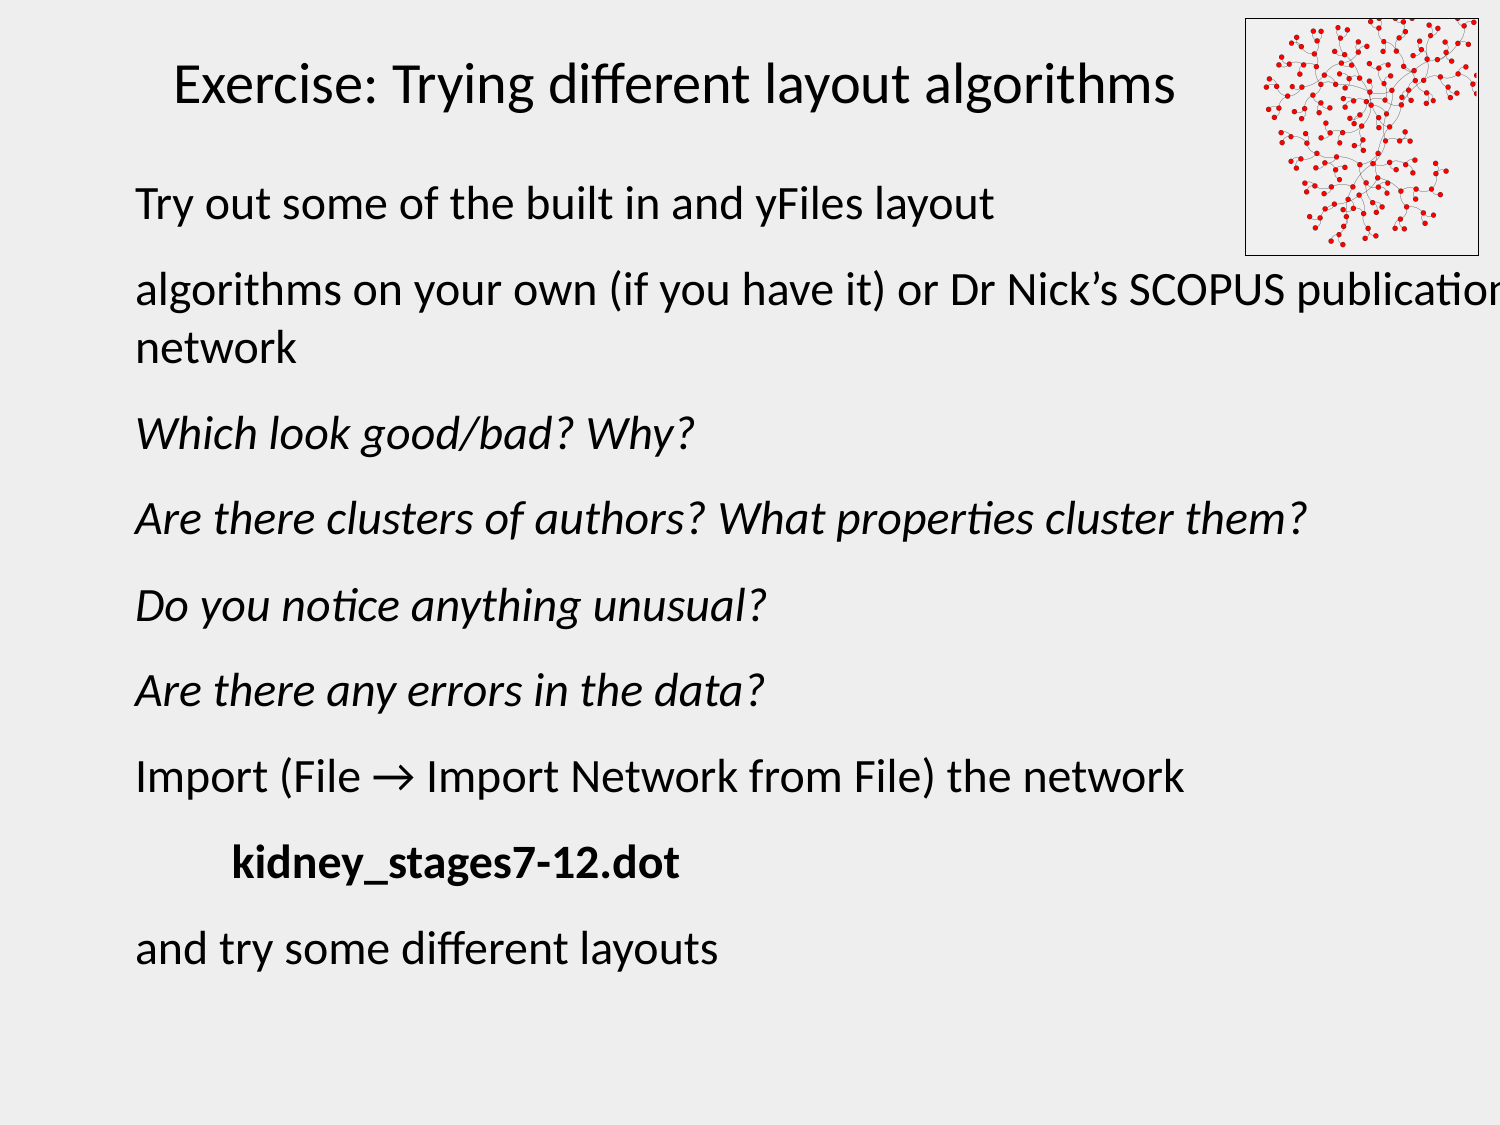

Exercise: Trying different layout algorithms
Try out some of the built in and yFiles layout
algorithms on your own (if you have it) or Dr Nick’s SCOPUS publication network
Which look good/bad? Why?
Are there clusters of authors? What properties cluster them?
Do you notice anything unusual?
Are there any errors in the data?
Import (File → Import Network from File) the network
 kidney_stages7-12.dot
and try some different layouts